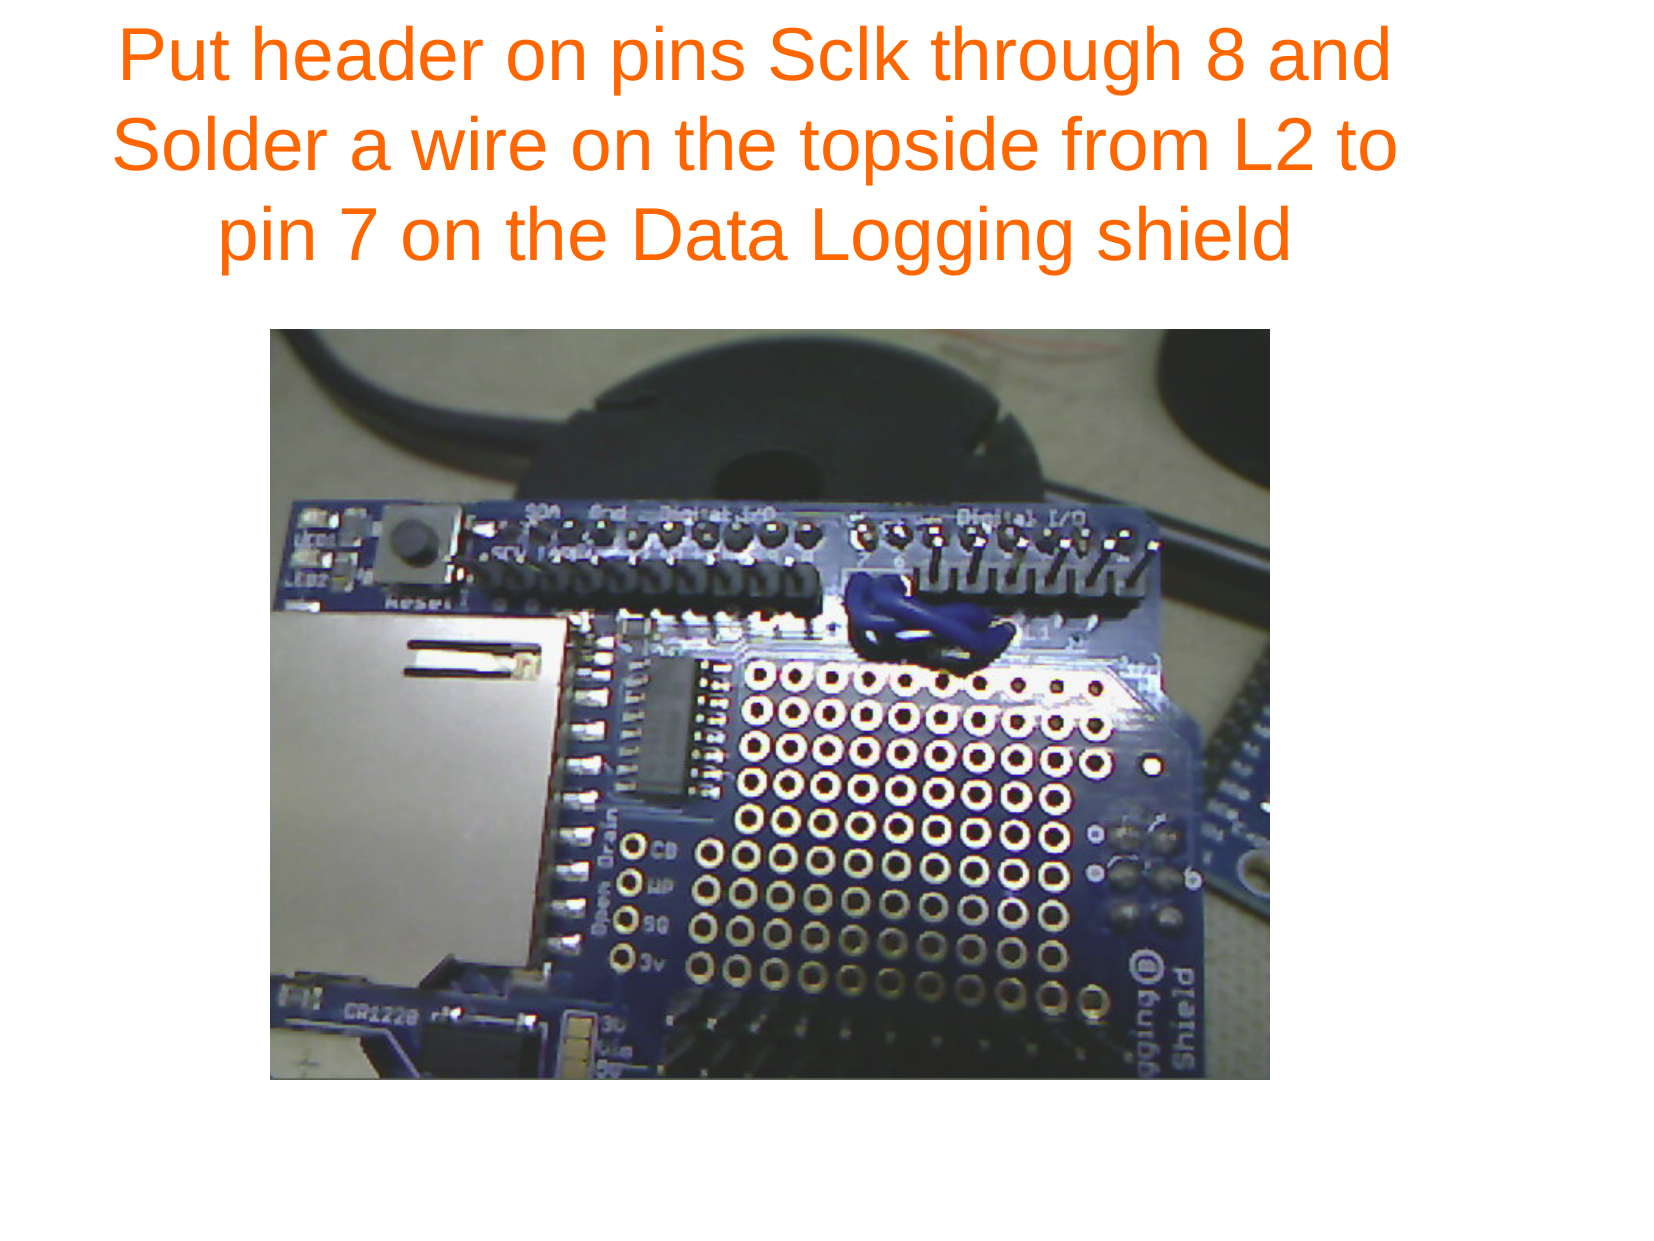

# Put header on pins Sclk through 8 and Solder a wire on the topside from L2 to pin 7 on the Data Logging shield